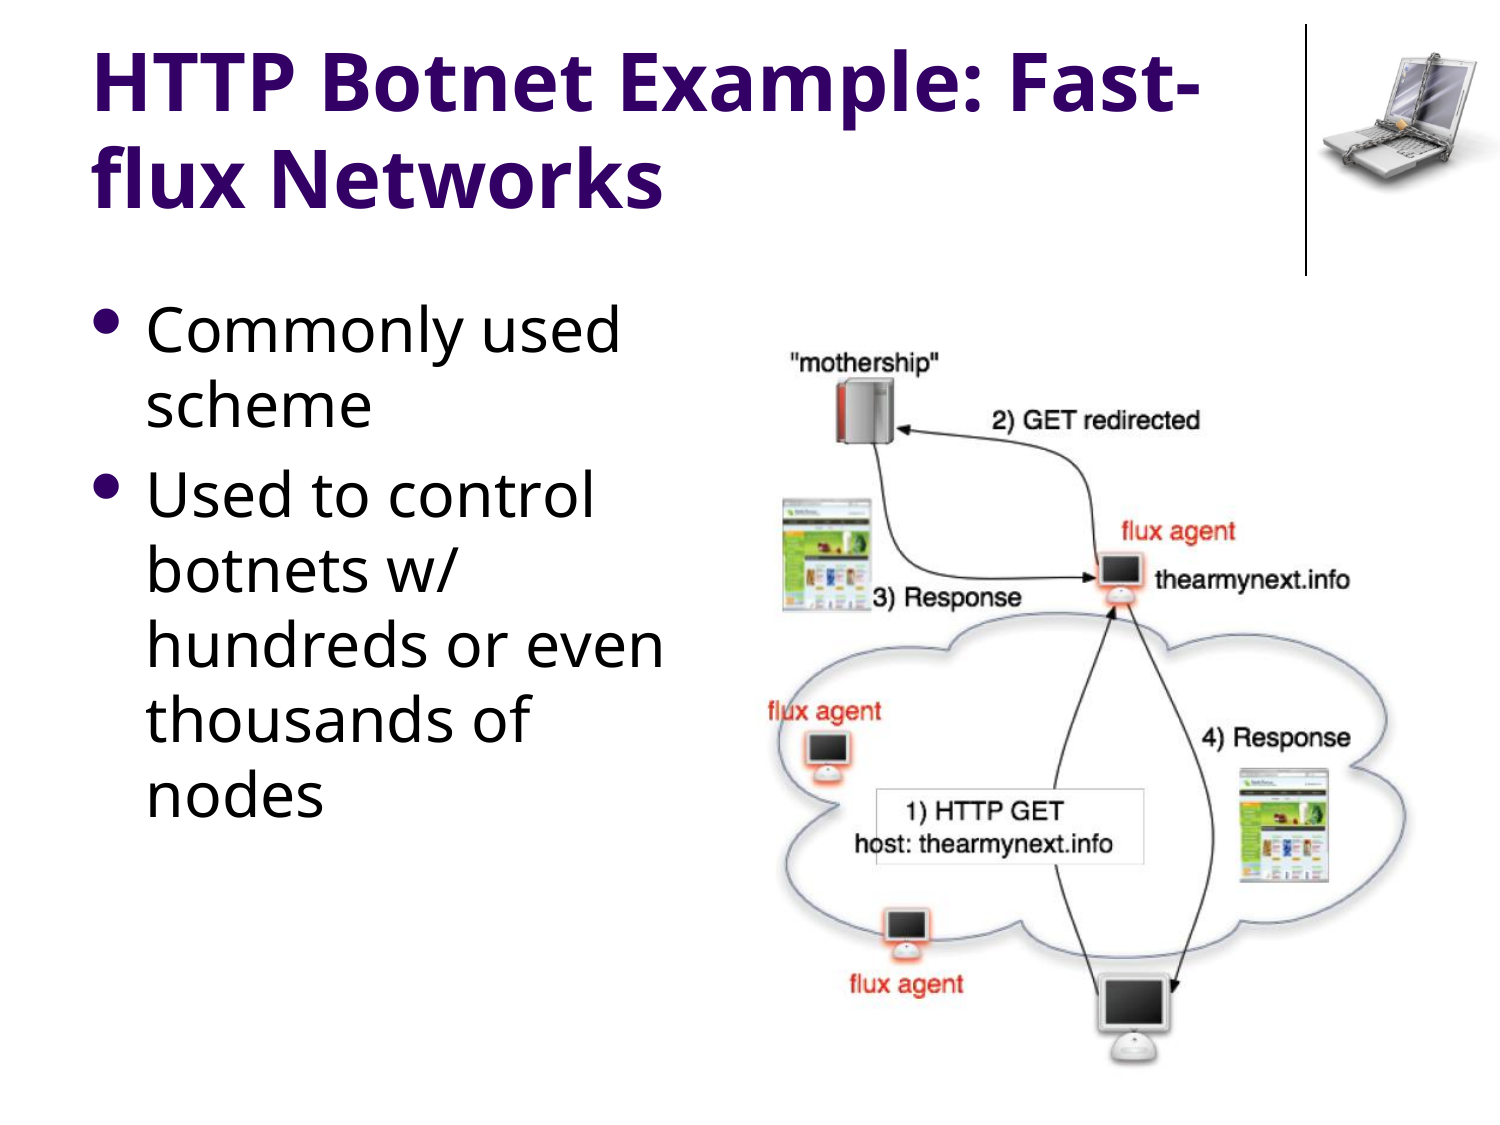

# HTTP Botnet Example: Fast-flux Networks
Commonly used scheme
Used to control botnets w/ hundreds or even thousands of nodes